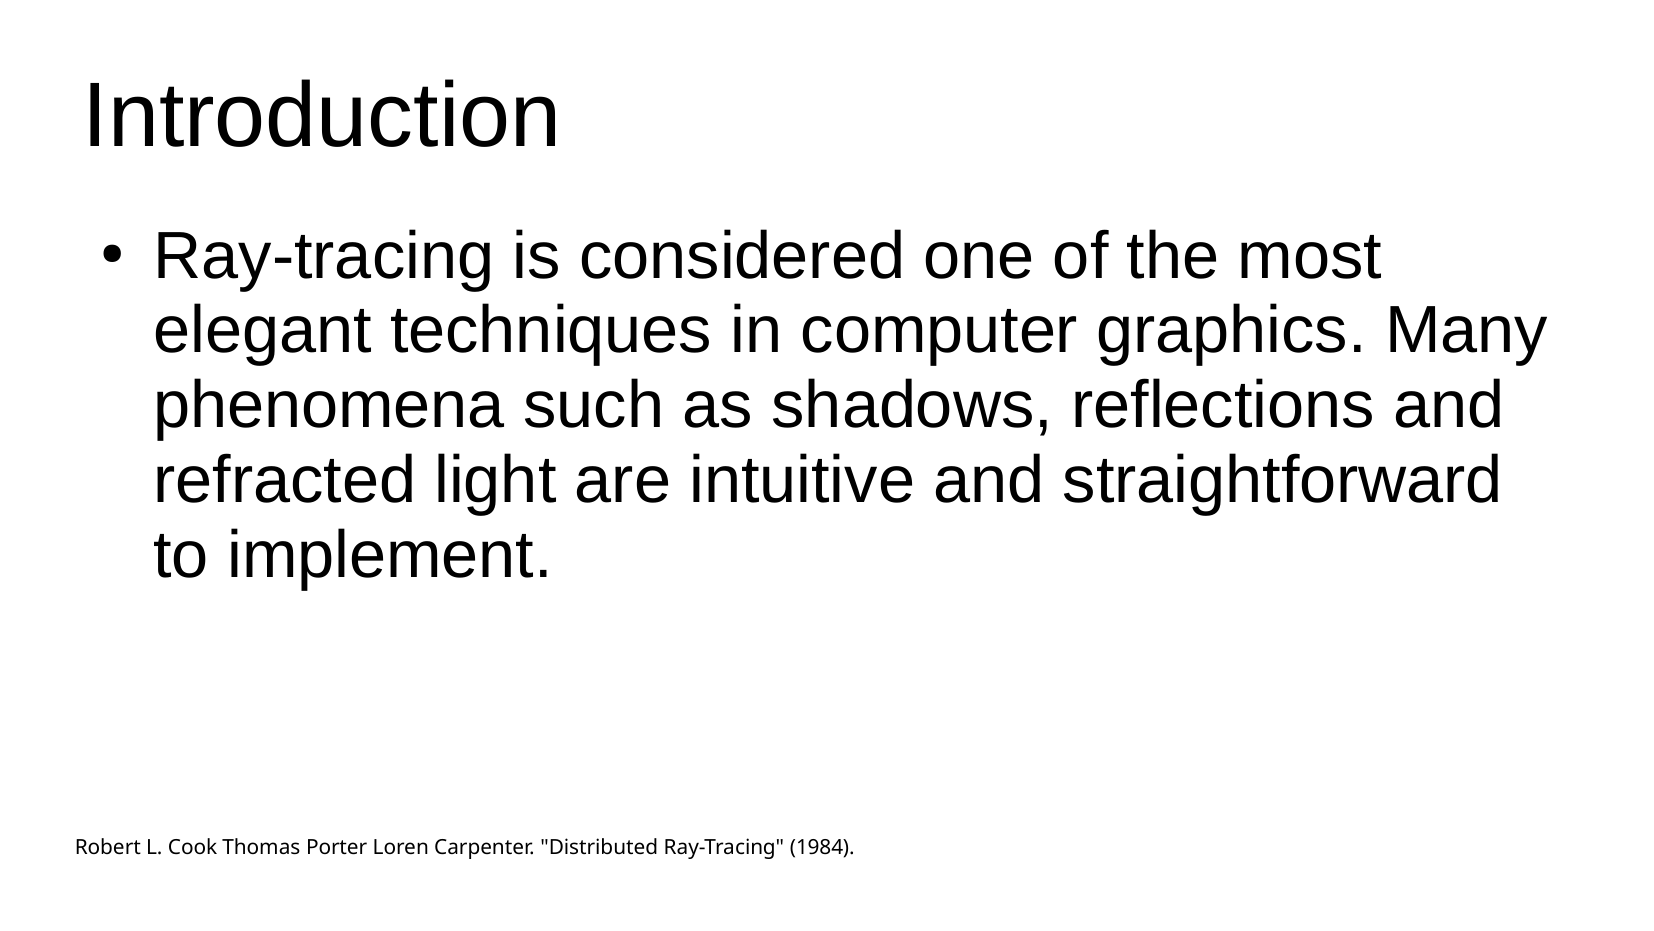

# Introduction
Ray-tracing is considered one of the most elegant techniques in computer graphics. Many phenomena such as shadows, reflections and refracted light are intuitive and straightforward to implement.
Robert L. Cook Thomas Porter Loren Carpenter. "Distributed Ray-Tracing" (1984).